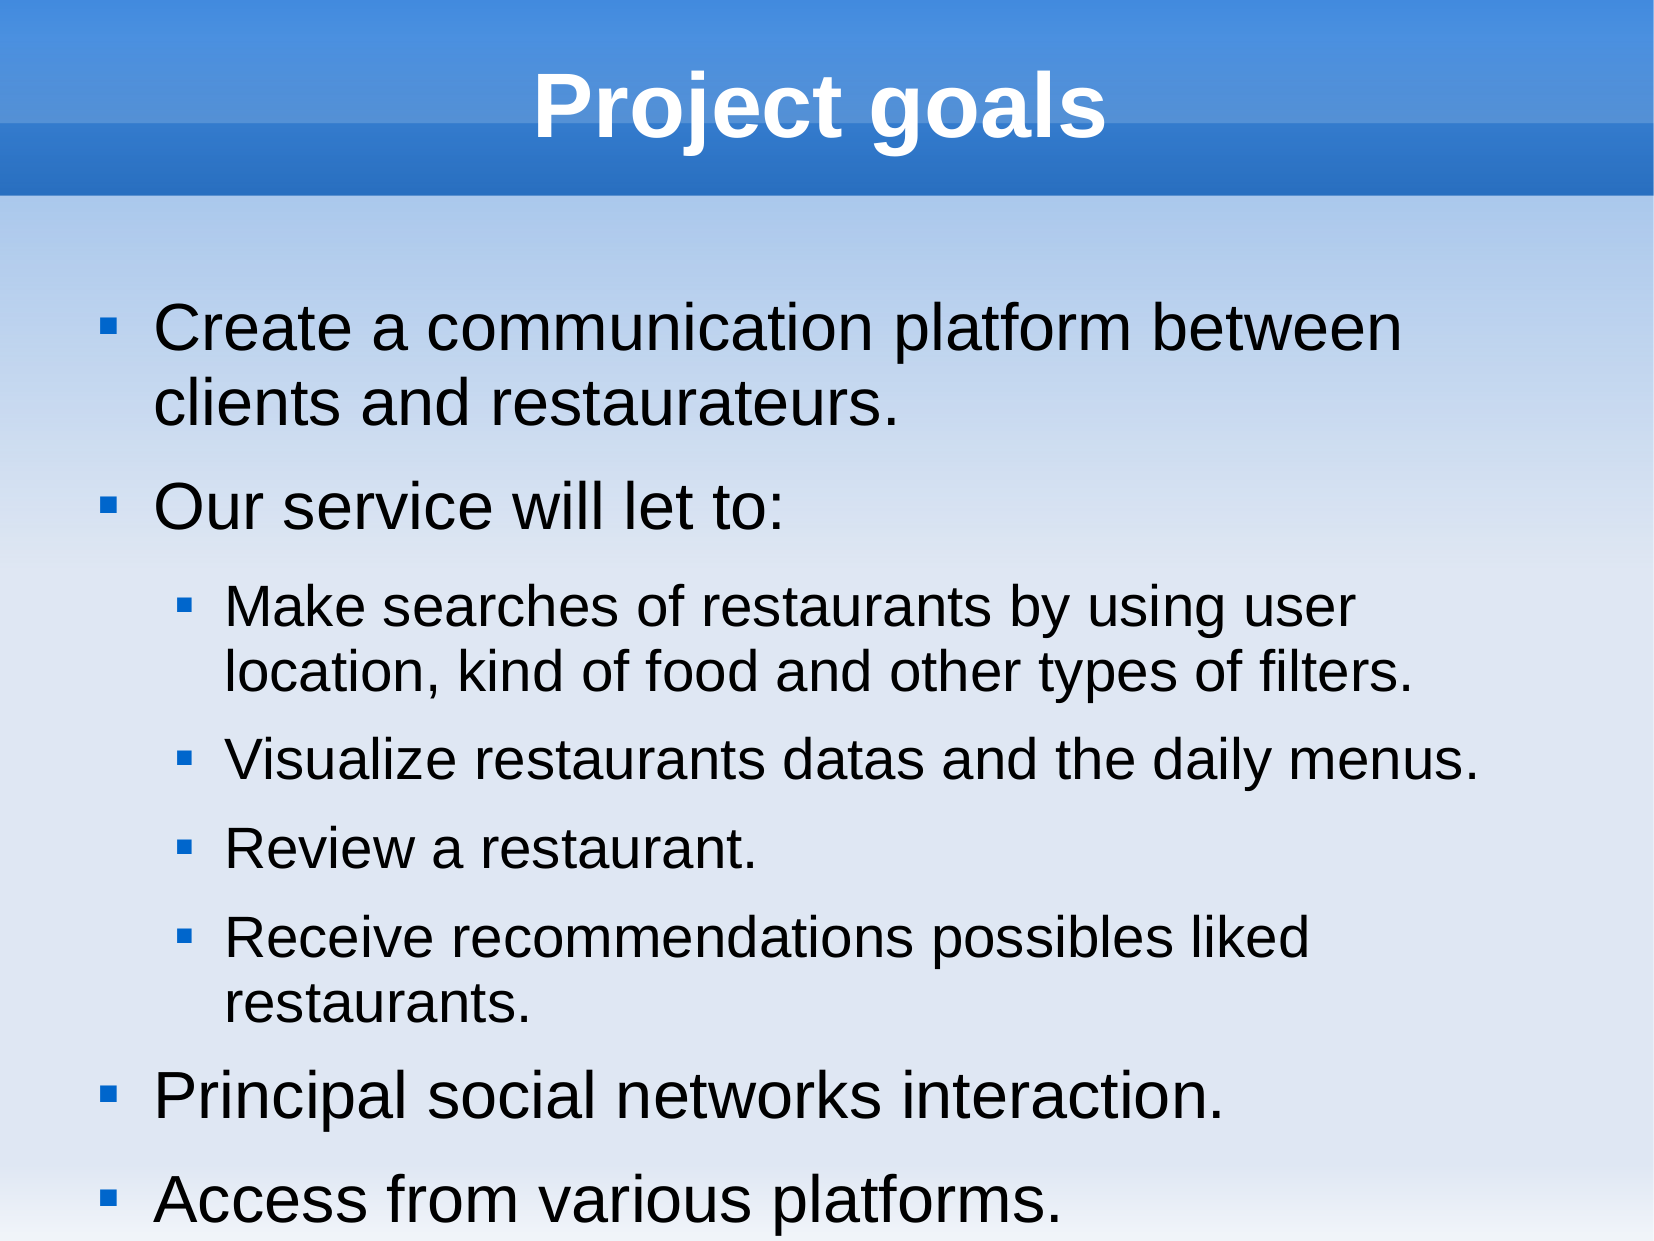

# Project goals
Create a communication platform between clients and restaurateurs.
Our service will let to:
Make searches of restaurants by using user location, kind of food and other types of filters.
Visualize restaurants datas and the daily menus.
Review a restaurant.
Receive recommendations possibles liked restaurants.
Principal social networks interaction.
Access from various platforms.